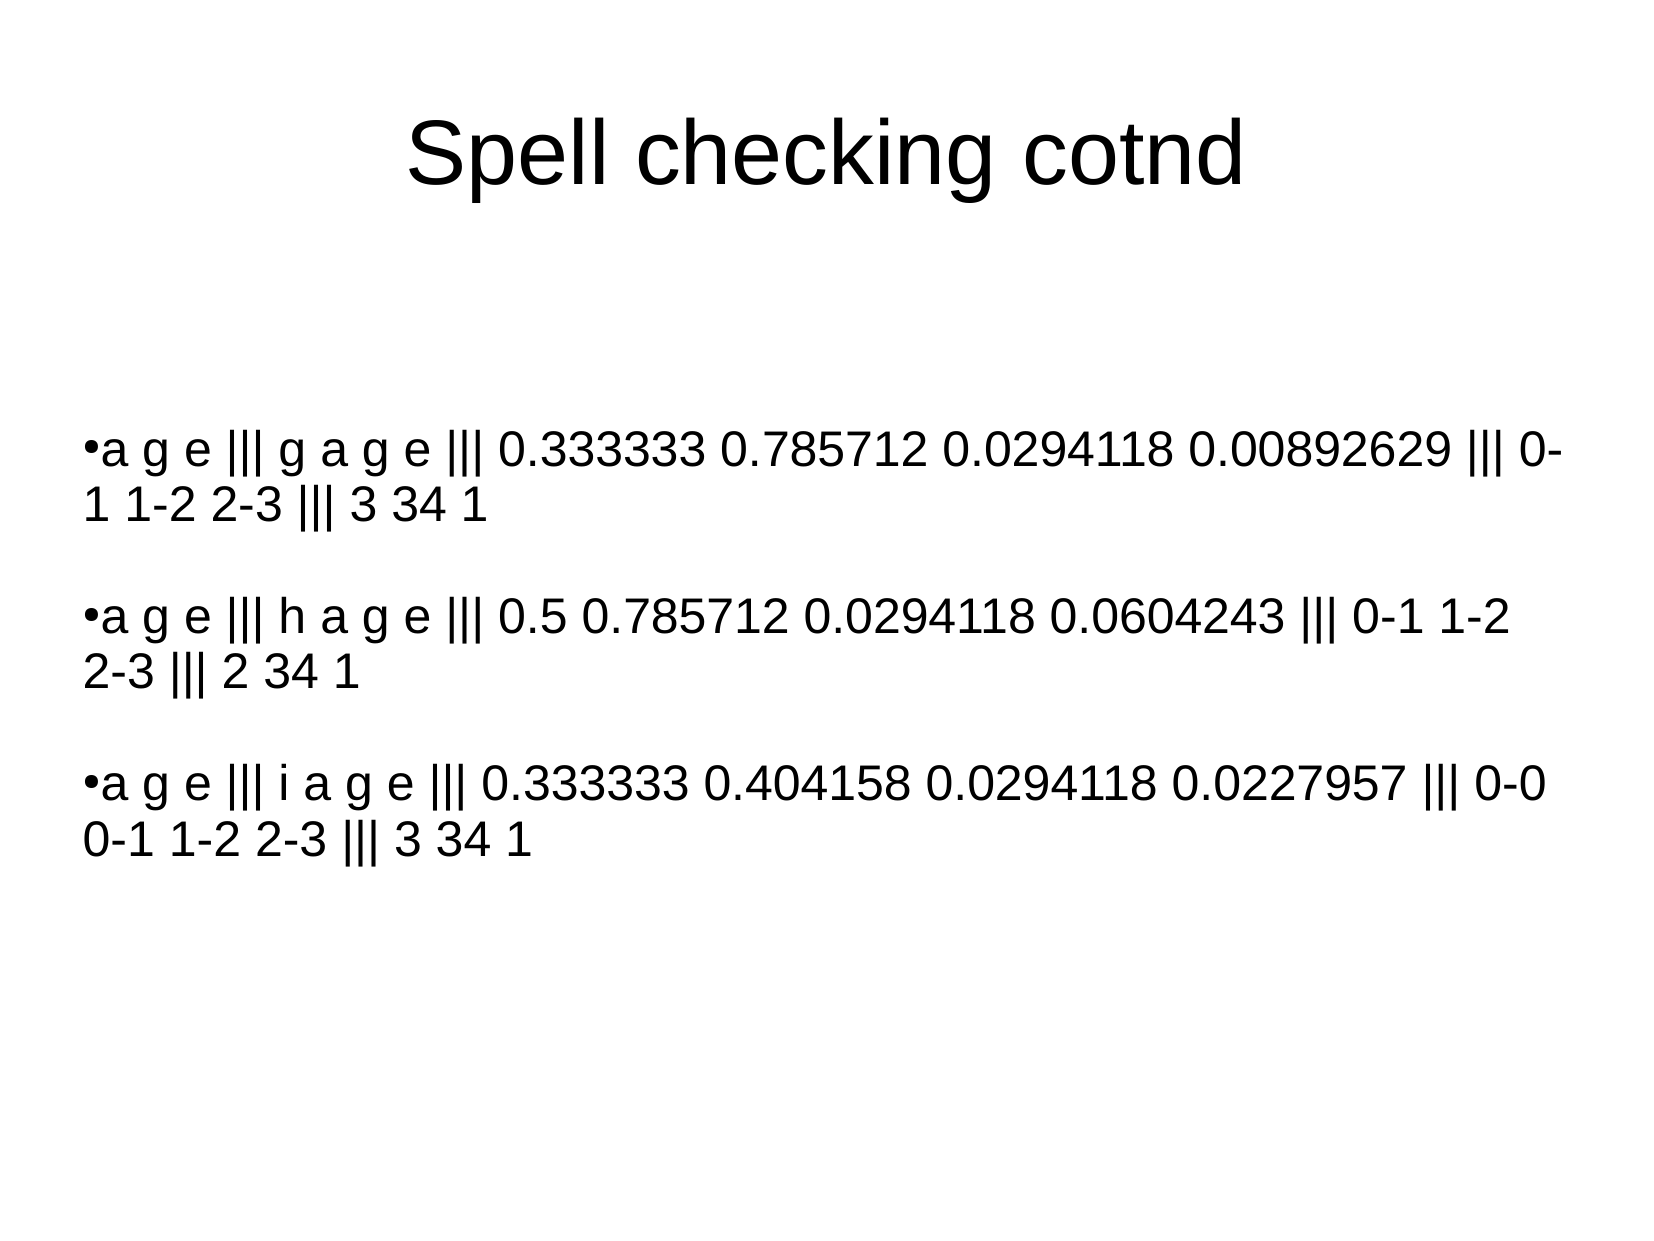

# Spell checking cotnd
a g e ||| g a g e ||| 0.333333 0.785712 0.0294118 0.00892629 ||| 0-1 1-2 2-3 ||| 3 34 1
a g e ||| h a g e ||| 0.5 0.785712 0.0294118 0.0604243 ||| 0-1 1-2 2-3 ||| 2 34 1
a g e ||| i a g e ||| 0.333333 0.404158 0.0294118 0.0227957 ||| 0-0 0-1 1-2 2-3 ||| 3 34 1